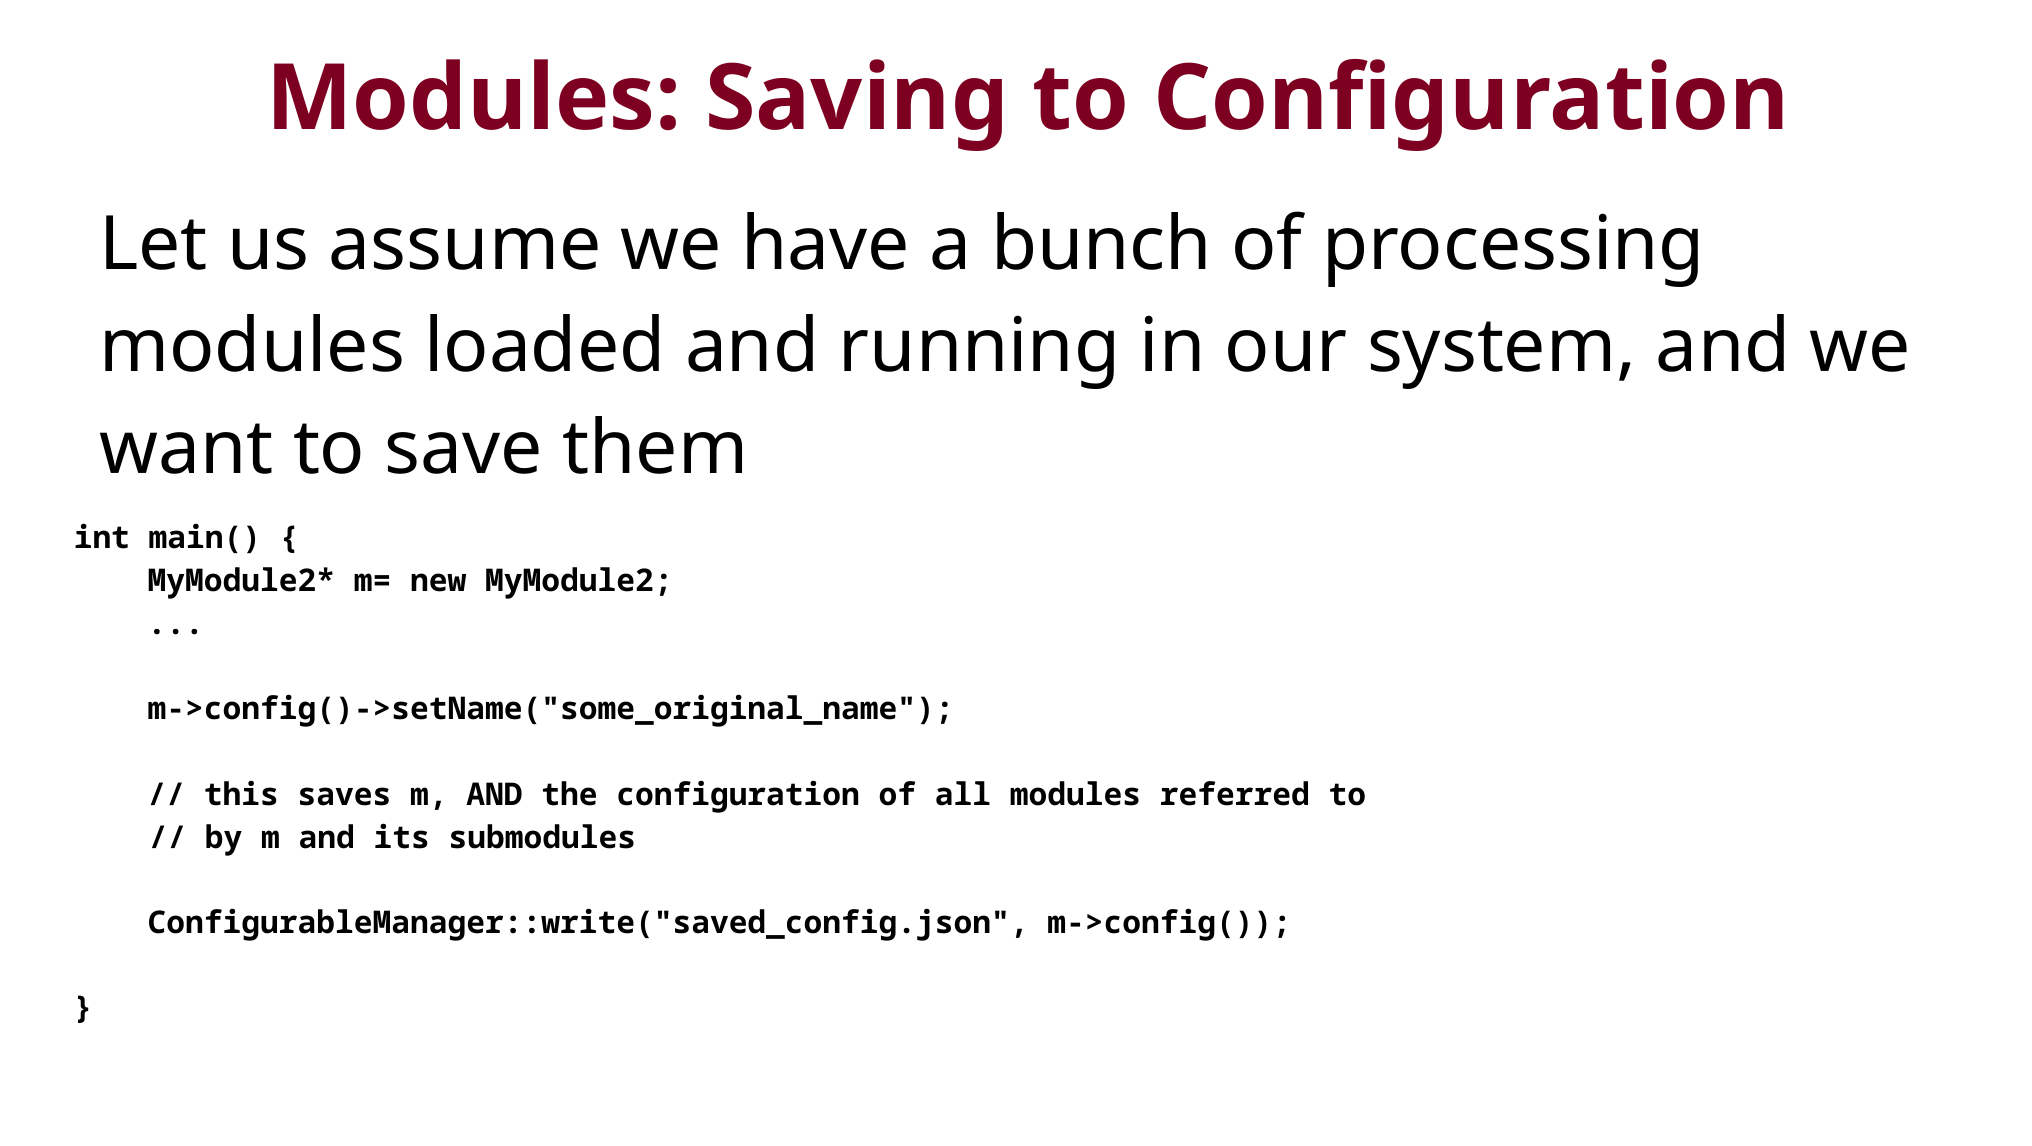

# Modules: Saving to Configuration
Let us assume we have a bunch of processing modules loaded and running in our system, and we want to save them
int main() {
	MyModule2* m= new MyModule2;
	...
	m->config()->setName("some_original_name");
	// this saves m, AND the configuration of all modules referred to
 // by m and its submodules
	ConfigurableManager::write("saved_config.json", m->config());
}